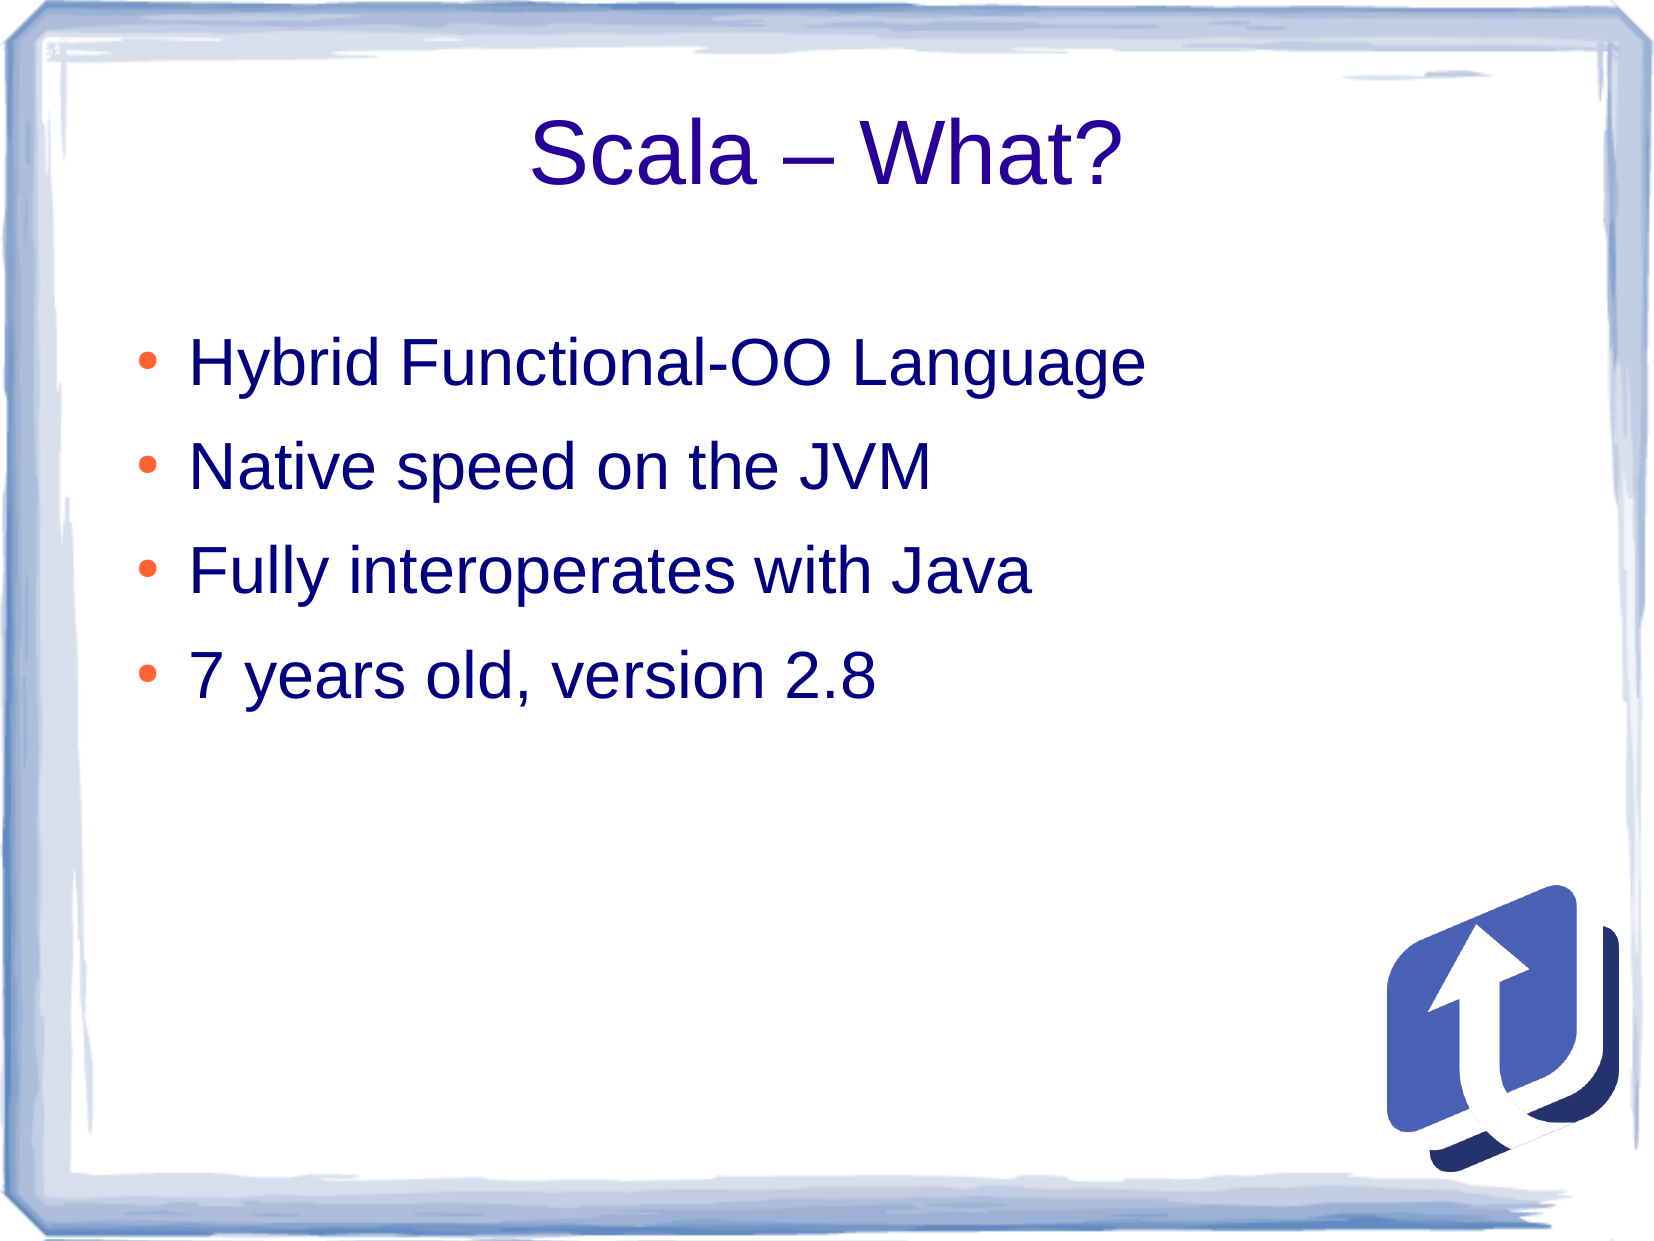

# Scala – What?
Hybrid Functional-OO Language
Native speed on the JVM
Fully interoperates with Java
7 years old, version 2.8